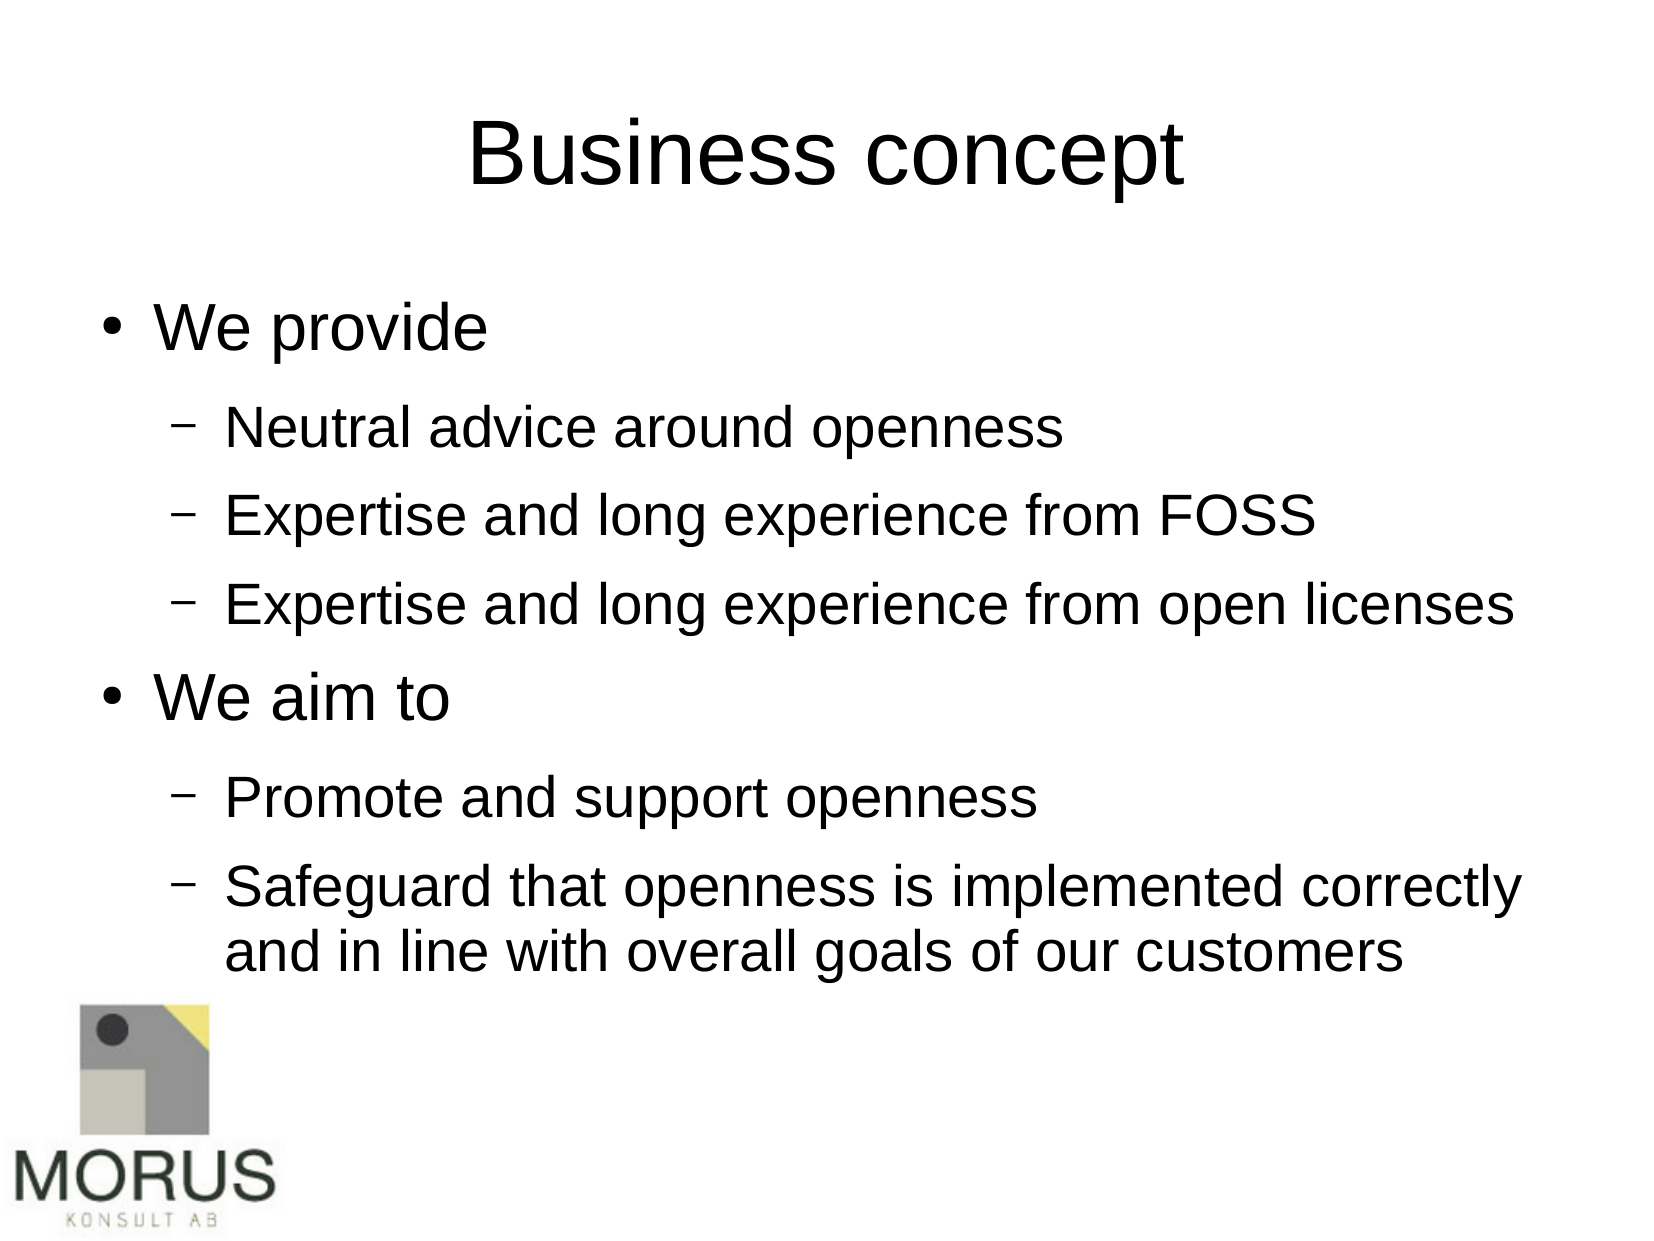

# Business concept
We provide
Neutral advice around openness
Expertise and long experience from FOSS
Expertise and long experience from open licenses
We aim to
Promote and support openness
Safeguard that openness is implemented correctly and in line with overall goals of our customers